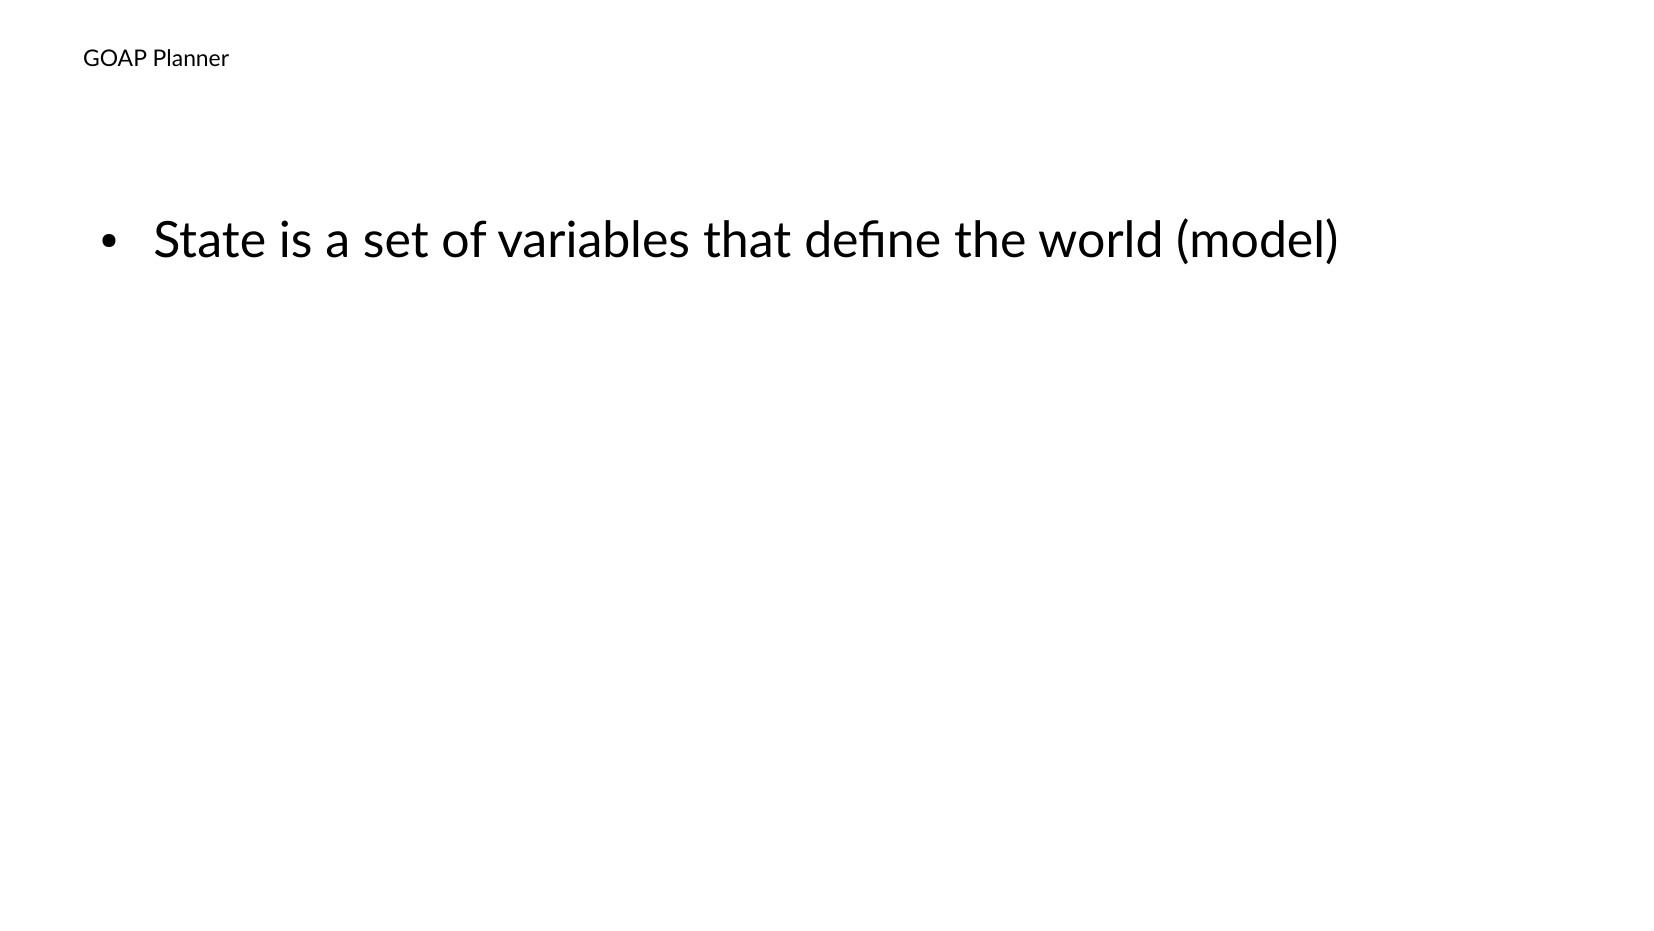

# GOAP Planner
State is a set of variables that define the world (model)